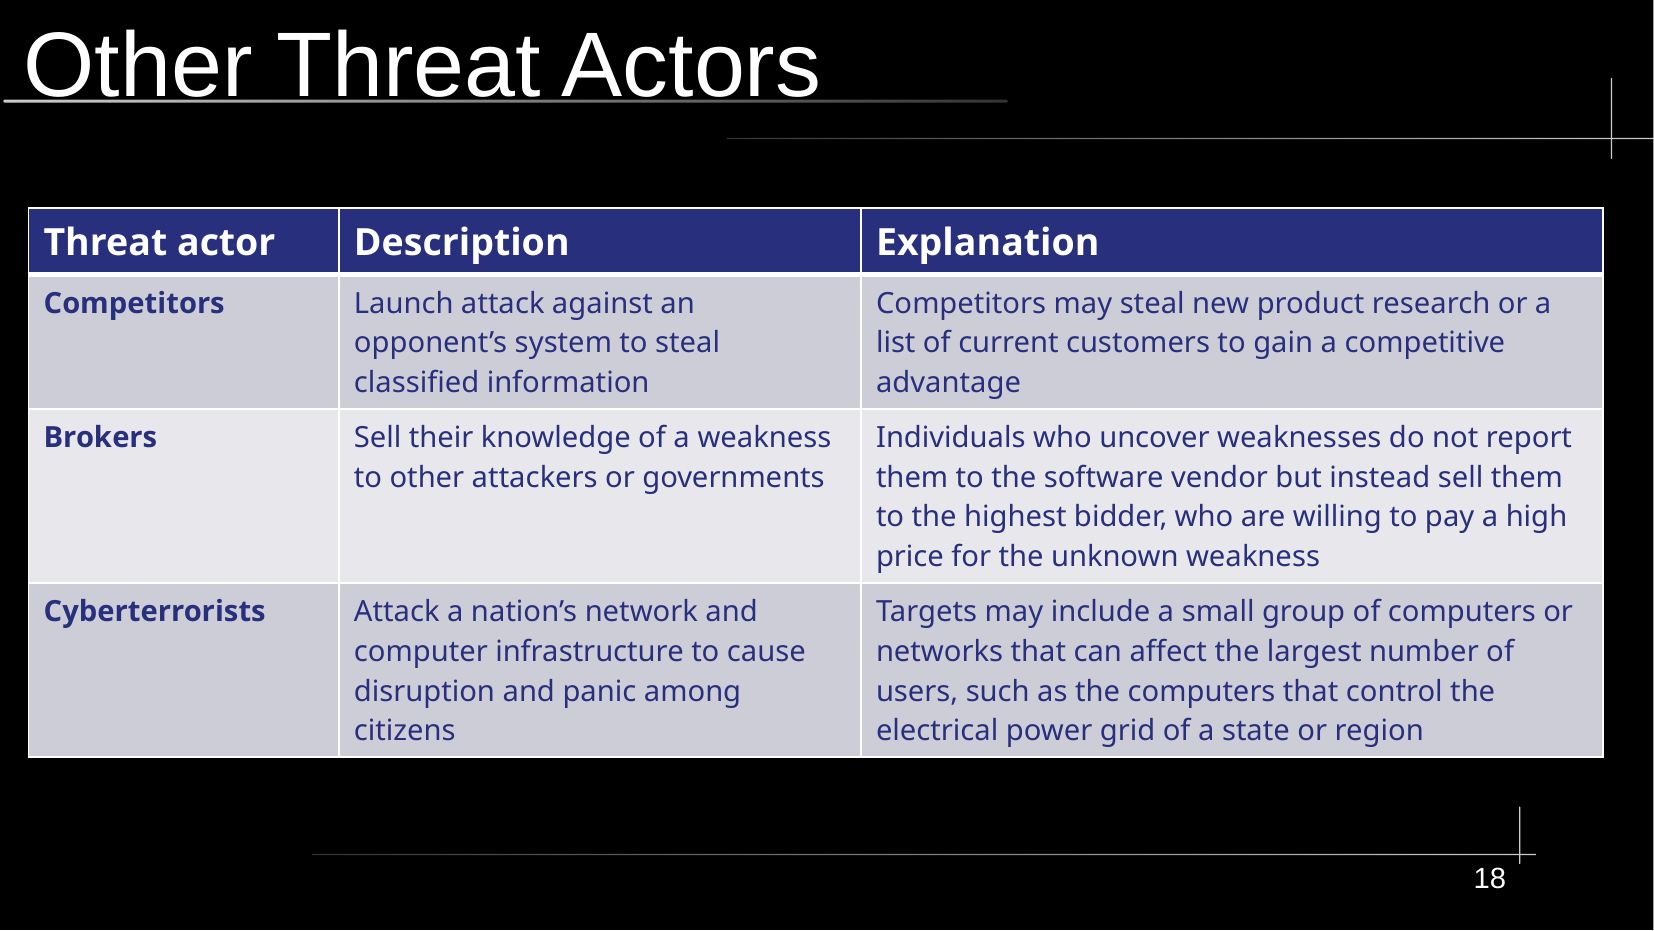

# Other Threat Actors
| Threat actor | Description | Explanation |
| --- | --- | --- |
| Competitors | Launch attack against an opponent’s system to steal classified information | Competitors may steal new product research or a list of current customers to gain a competitive advantage |
| Brokers | Sell their knowledge of a weakness to other attackers or governments | Individuals who uncover weaknesses do not report them to the software vendor but instead sell them to the highest bidder, who are willing to pay a high price for the unknown weakness |
| Cyberterrorists | Attack a nation’s network and computer infrastructure to cause disruption and panic among citizens | Targets may include a small group of computers or networks that can affect the largest number of users, such as the computers that control the electrical power grid of a state or region |
18